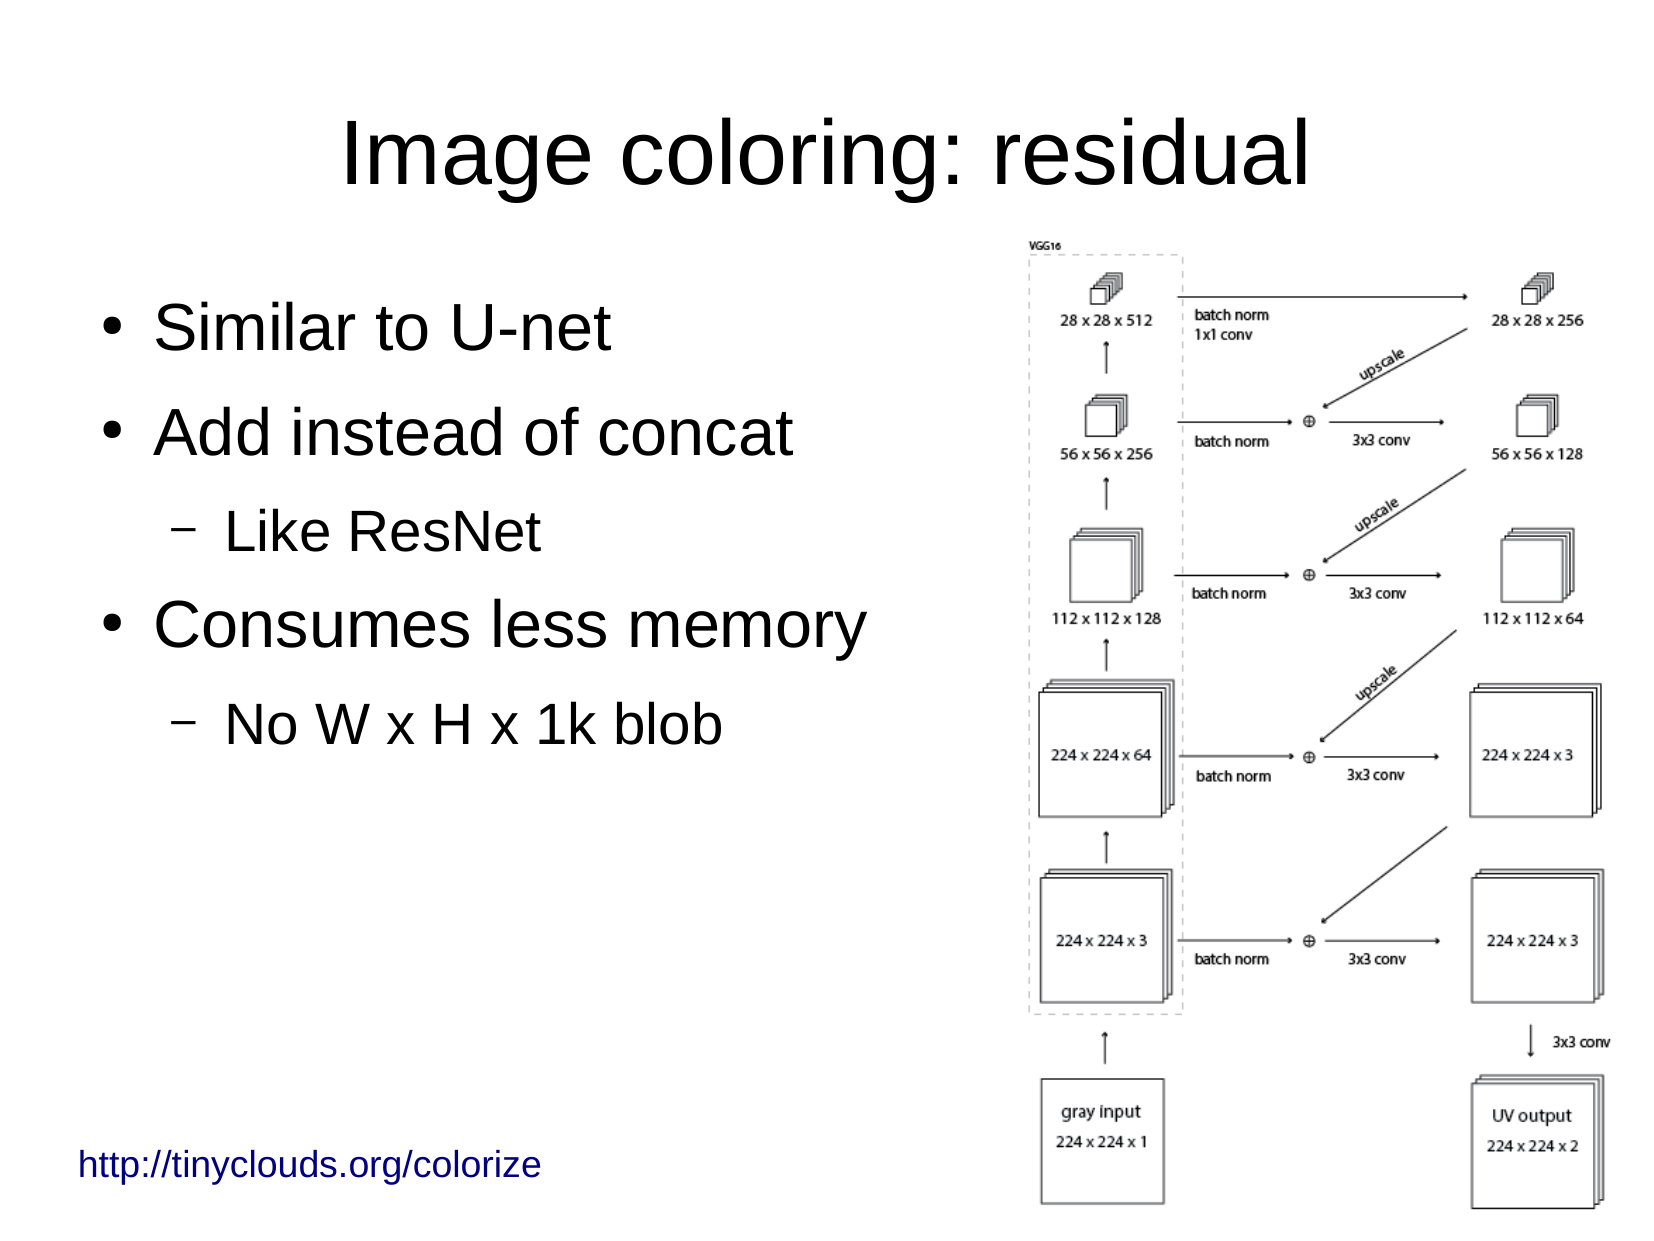

# Image coloring: residual
Similar to U-net
Add instead of concat
Like ResNet
Consumes less memory
No W x H x 1k blob
27
http://tinyclouds.org/colorize